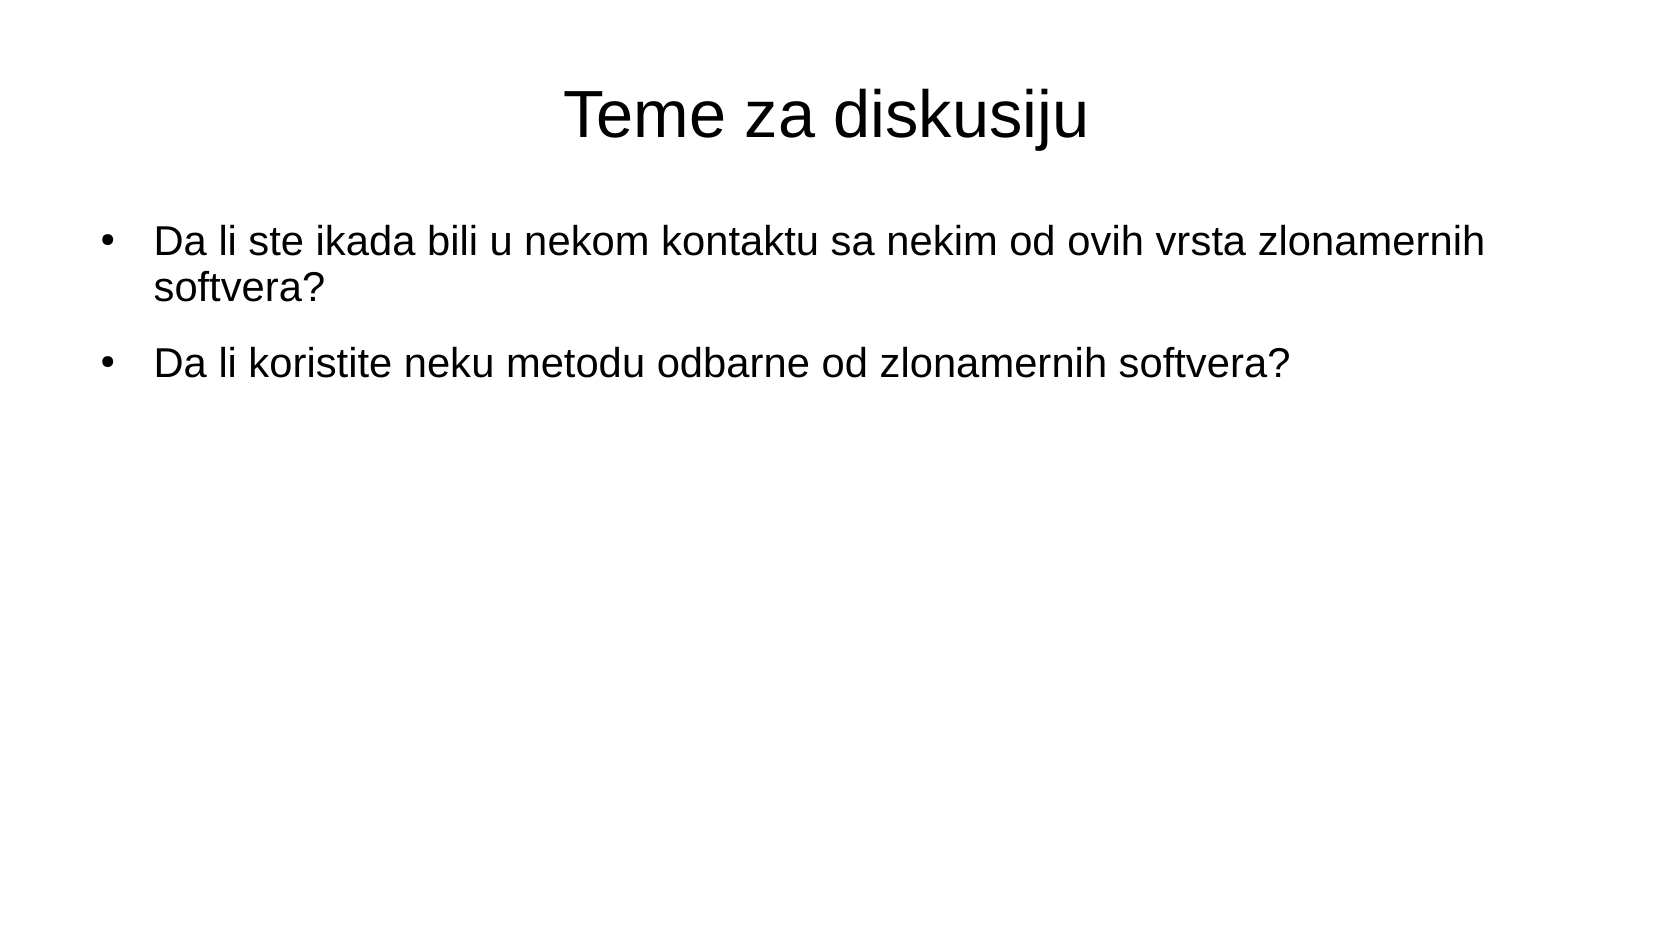

# Teme za diskusiju
Da li ste ikada bili u nekom kontaktu sa nekim od ovih vrsta zlonamernih softvera?
Da li koristite neku metodu odbarne od zlonamernih softvera?